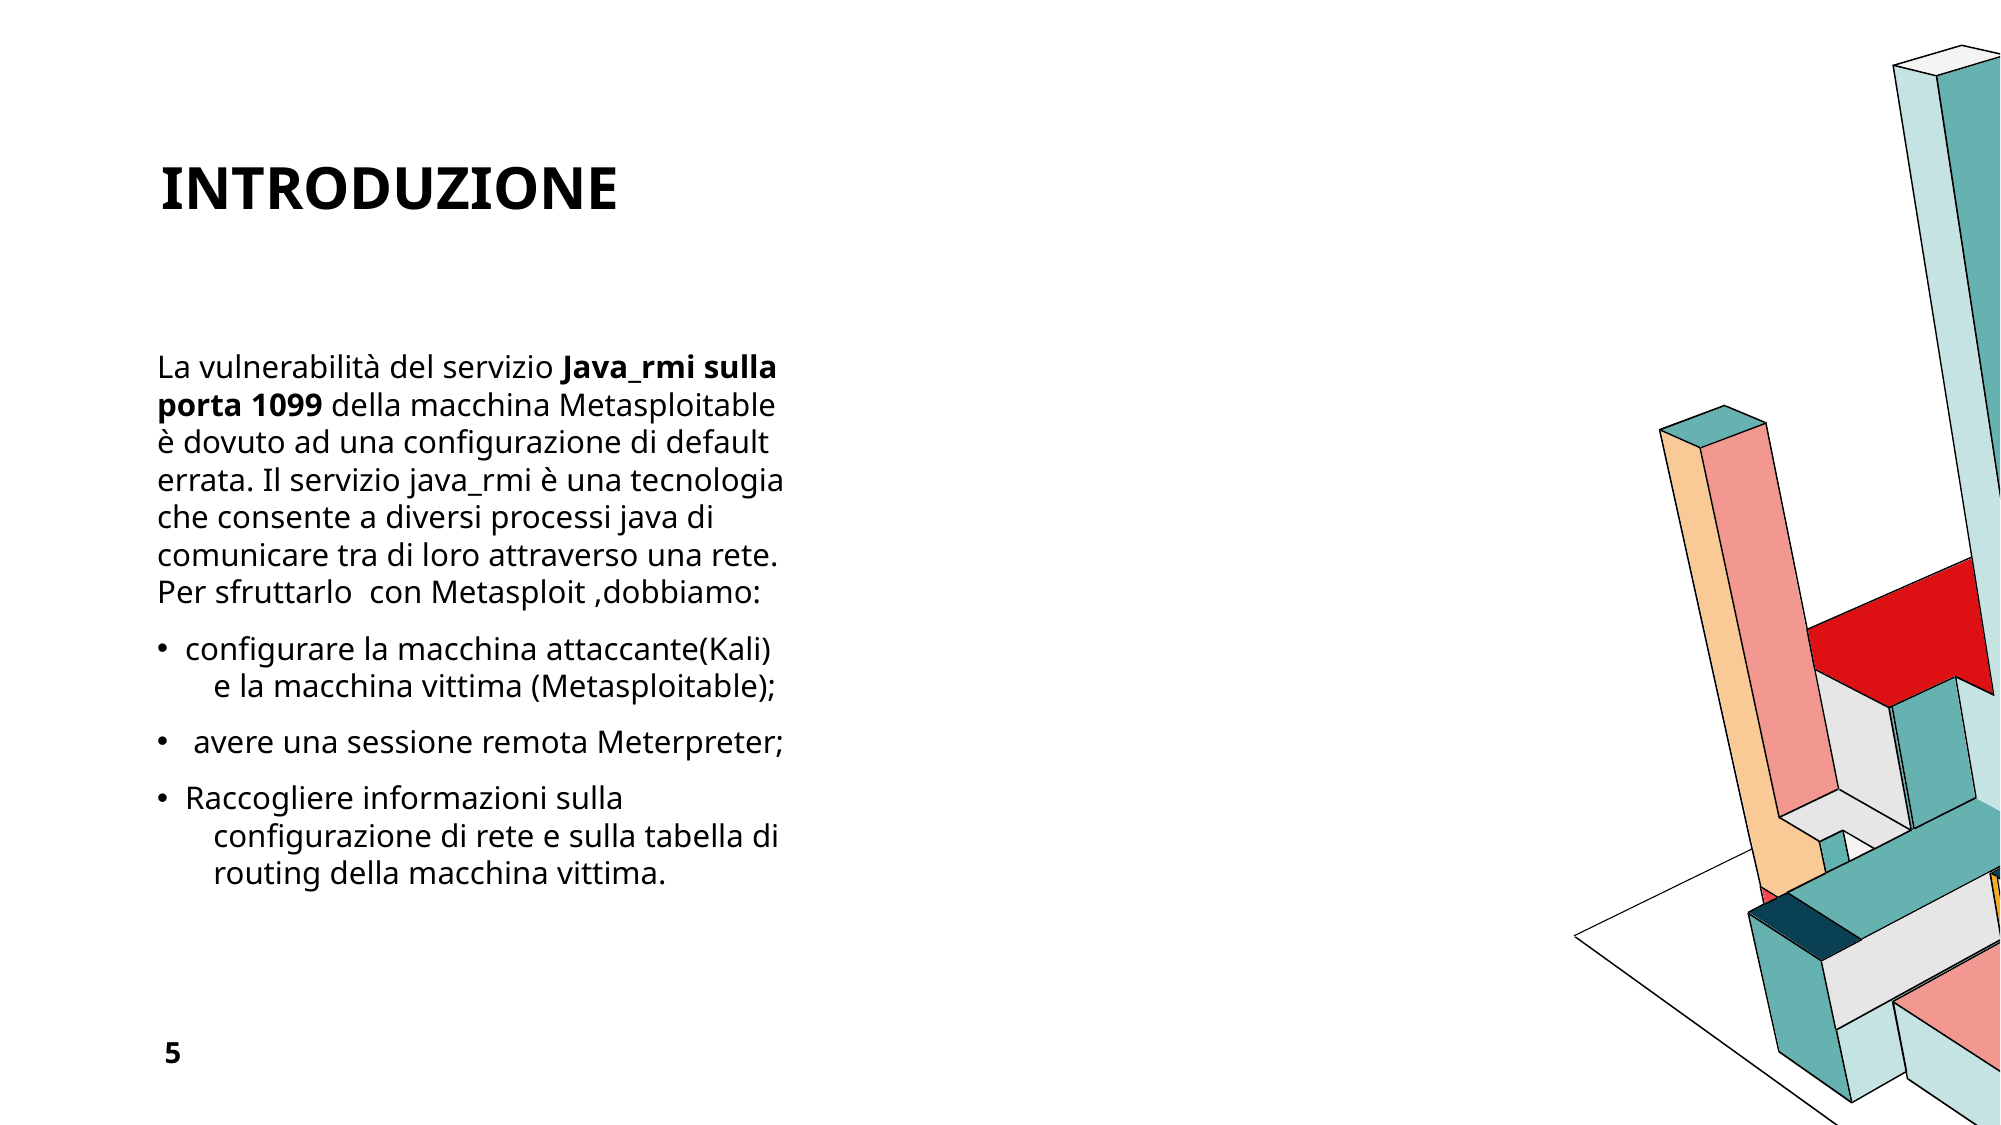

# INTRODUZIONE
La vulnerabilità del servizio Java_rmi sulla porta 1099 della macchina Metasploitable è dovuto ad una configurazione di default errata. Il servizio java_rmi è una tecnologia che consente a diversi processi java di comunicare tra di loro attraverso una rete. Per sfruttarlo con Metasploit ,dobbiamo:
configurare la macchina attaccante(Kali) e la macchina vittima (Metasploitable);
 avere una sessione remota Meterpreter;
Raccogliere informazioni sulla configurazione di rete e sulla tabella di routing della macchina vittima.